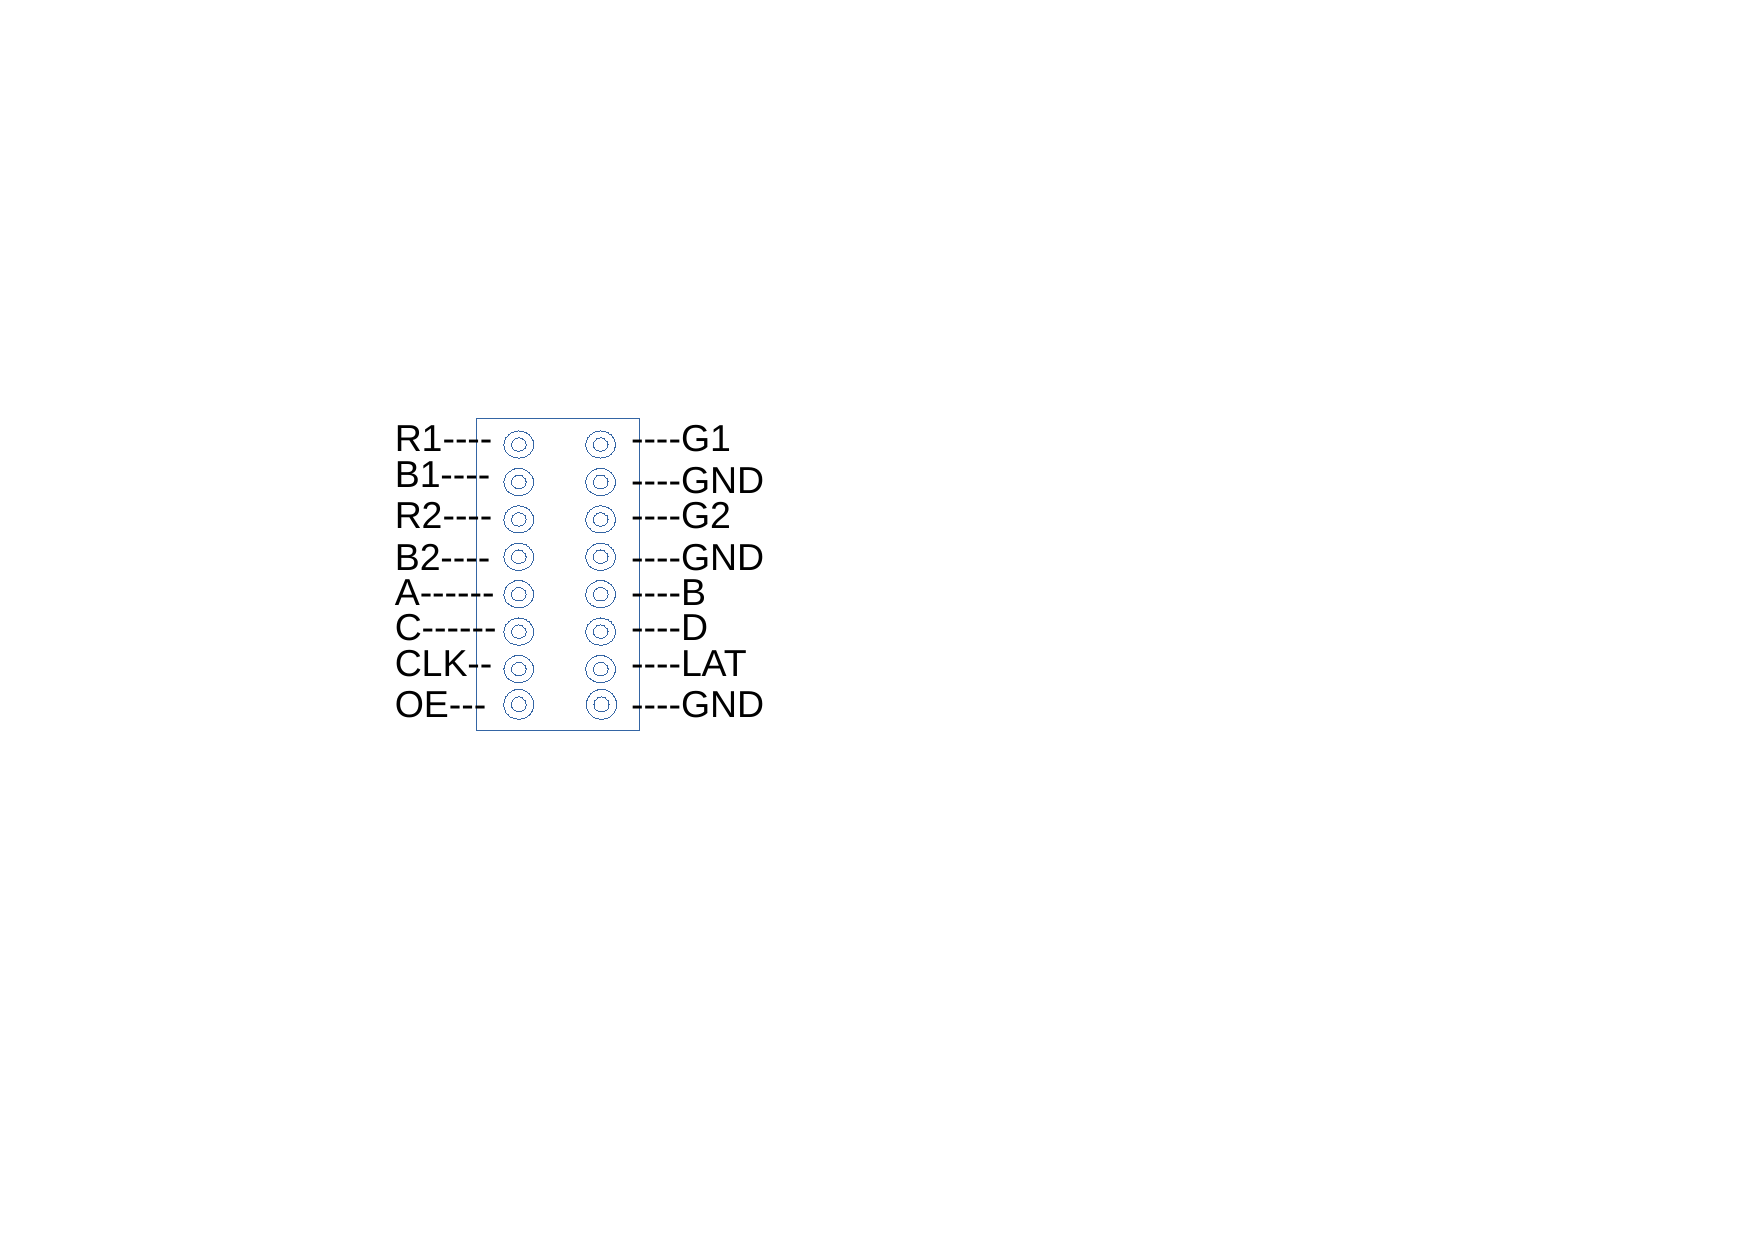

R1----
----G1
B1----
----GND
R2----
----G2
B2----
----GND
A------
----B
C------
----D
CLK--
----LAT
OE---
----GND